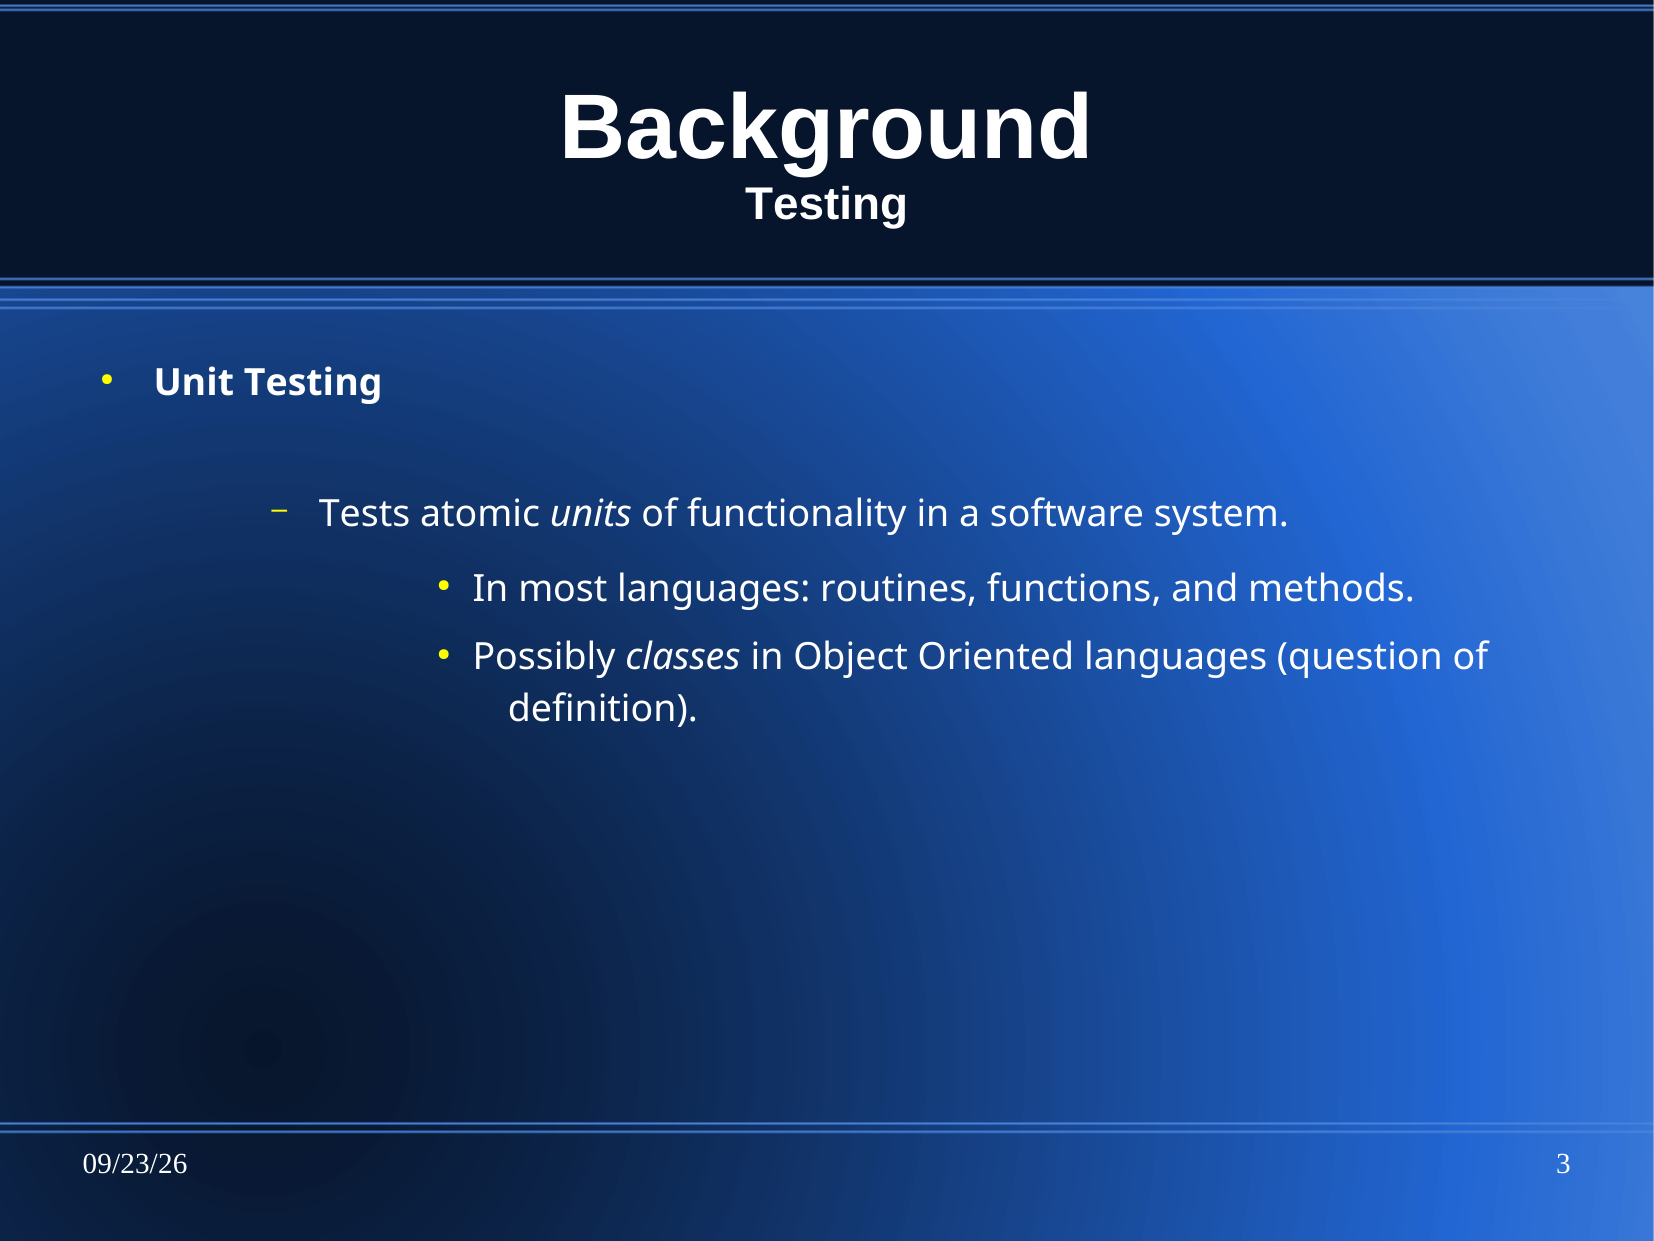

# Background Testing
Unit Testing
Tests atomic units of functionality in a software system.
In most languages: routines, functions, and methods.
Possibly classes in Object Oriented languages (question of definition).
3